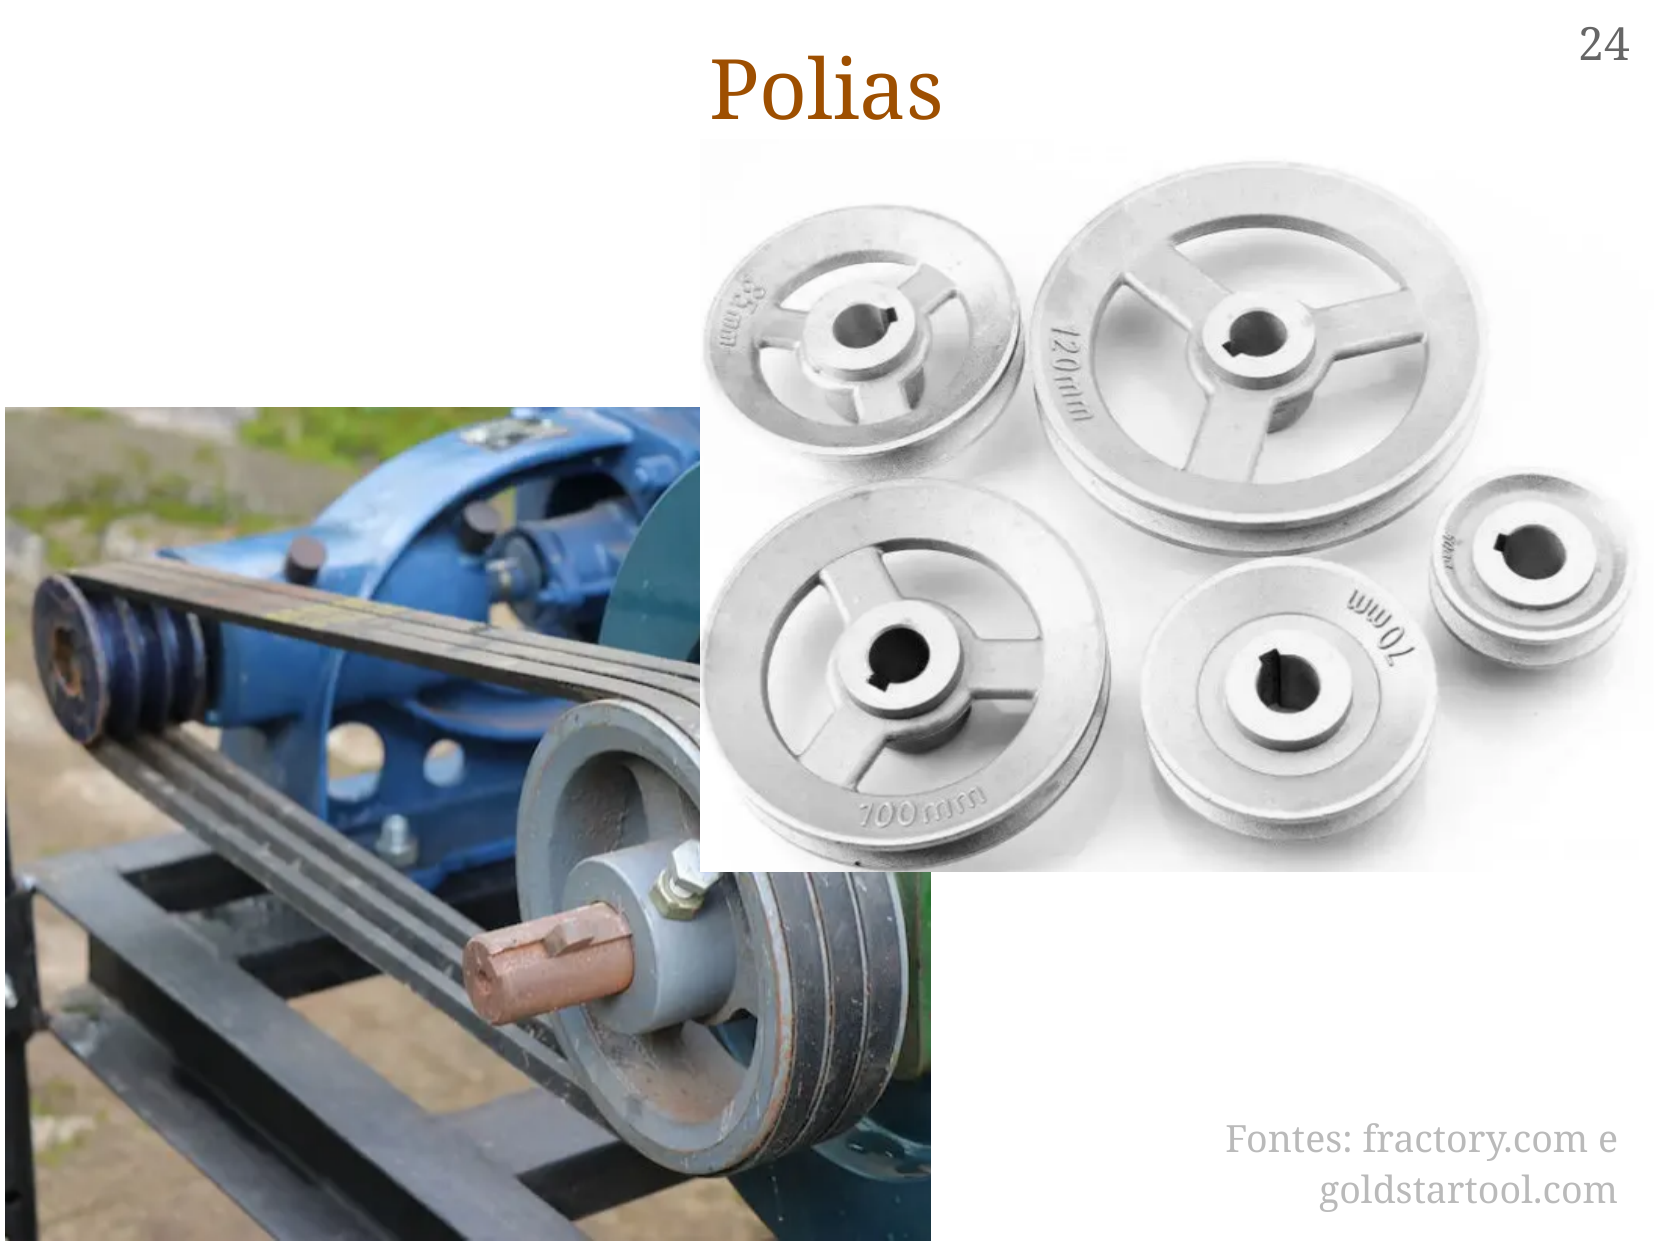

24
# Polias
Fontes: fractory.com e goldstartool.com